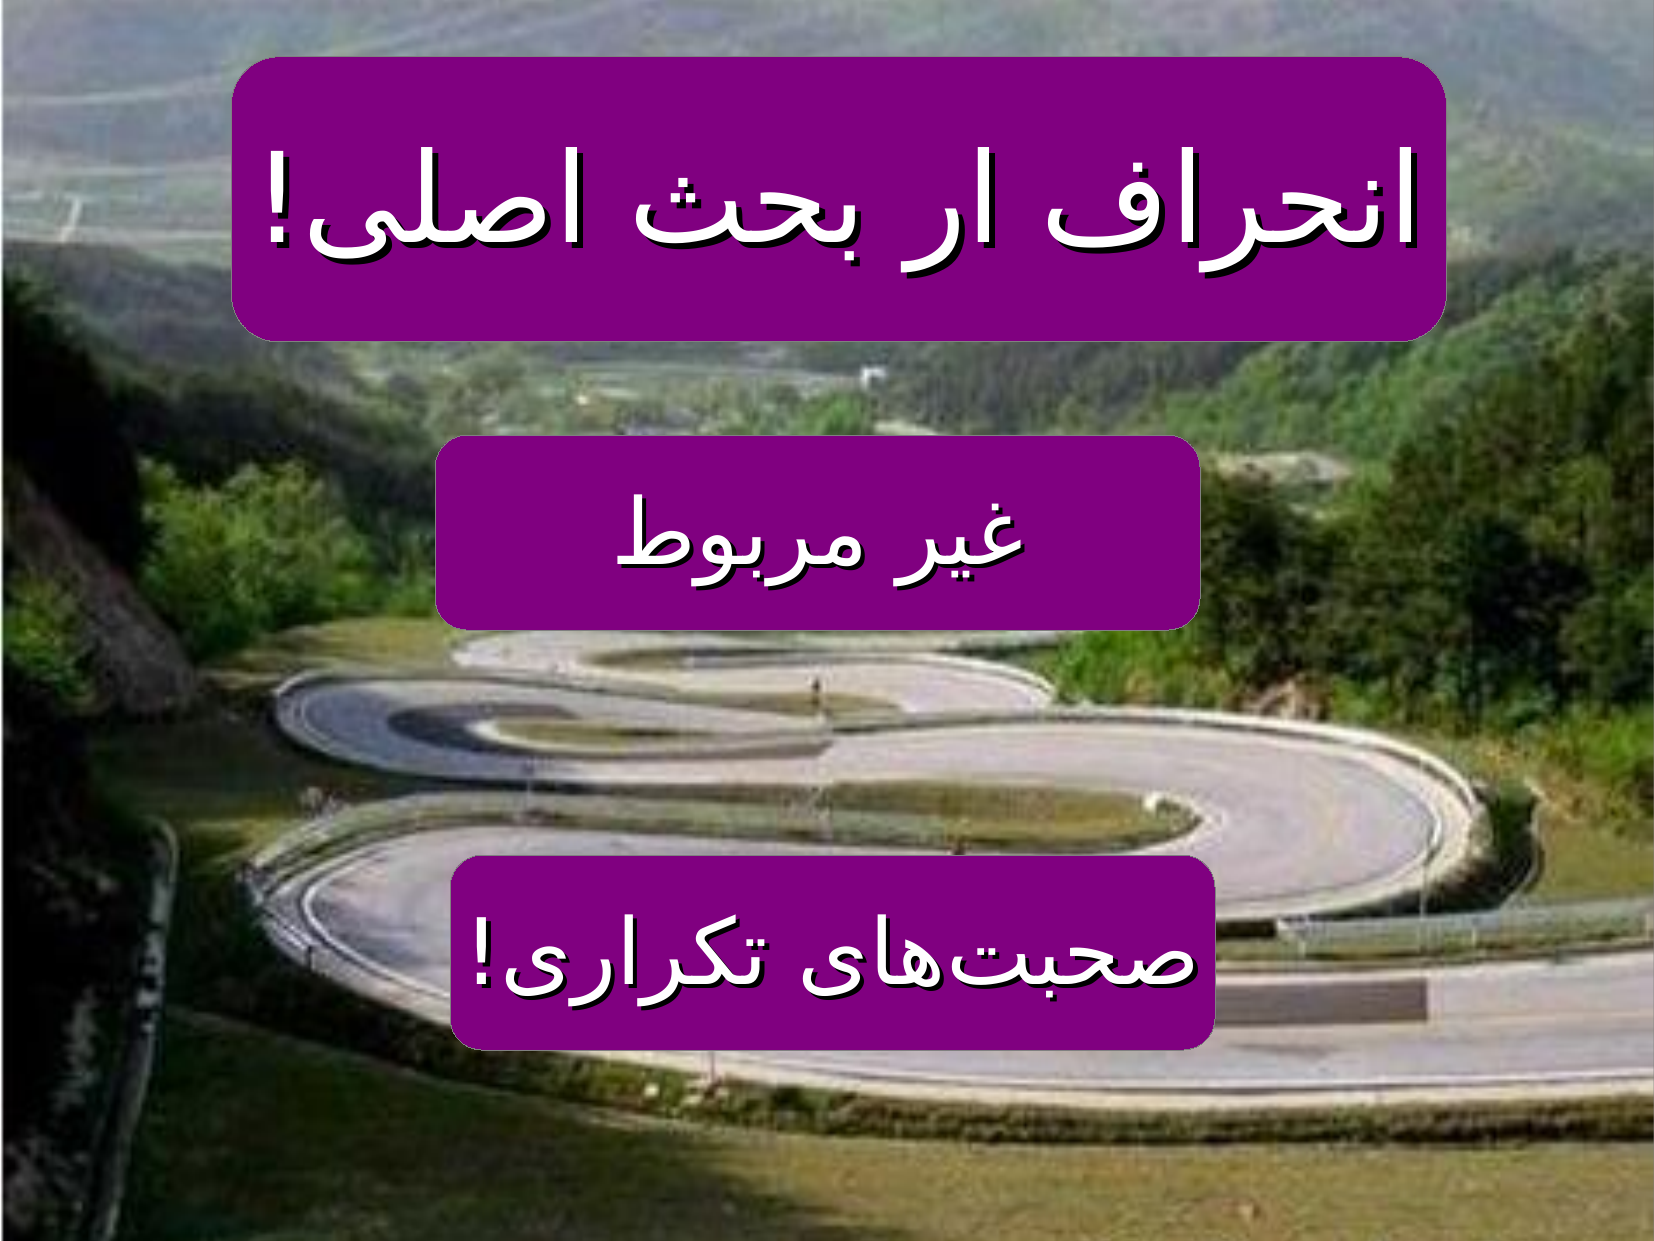

انحراف ار بحث اصلی!
غیر مربوط
صحبت‌های تکراری!